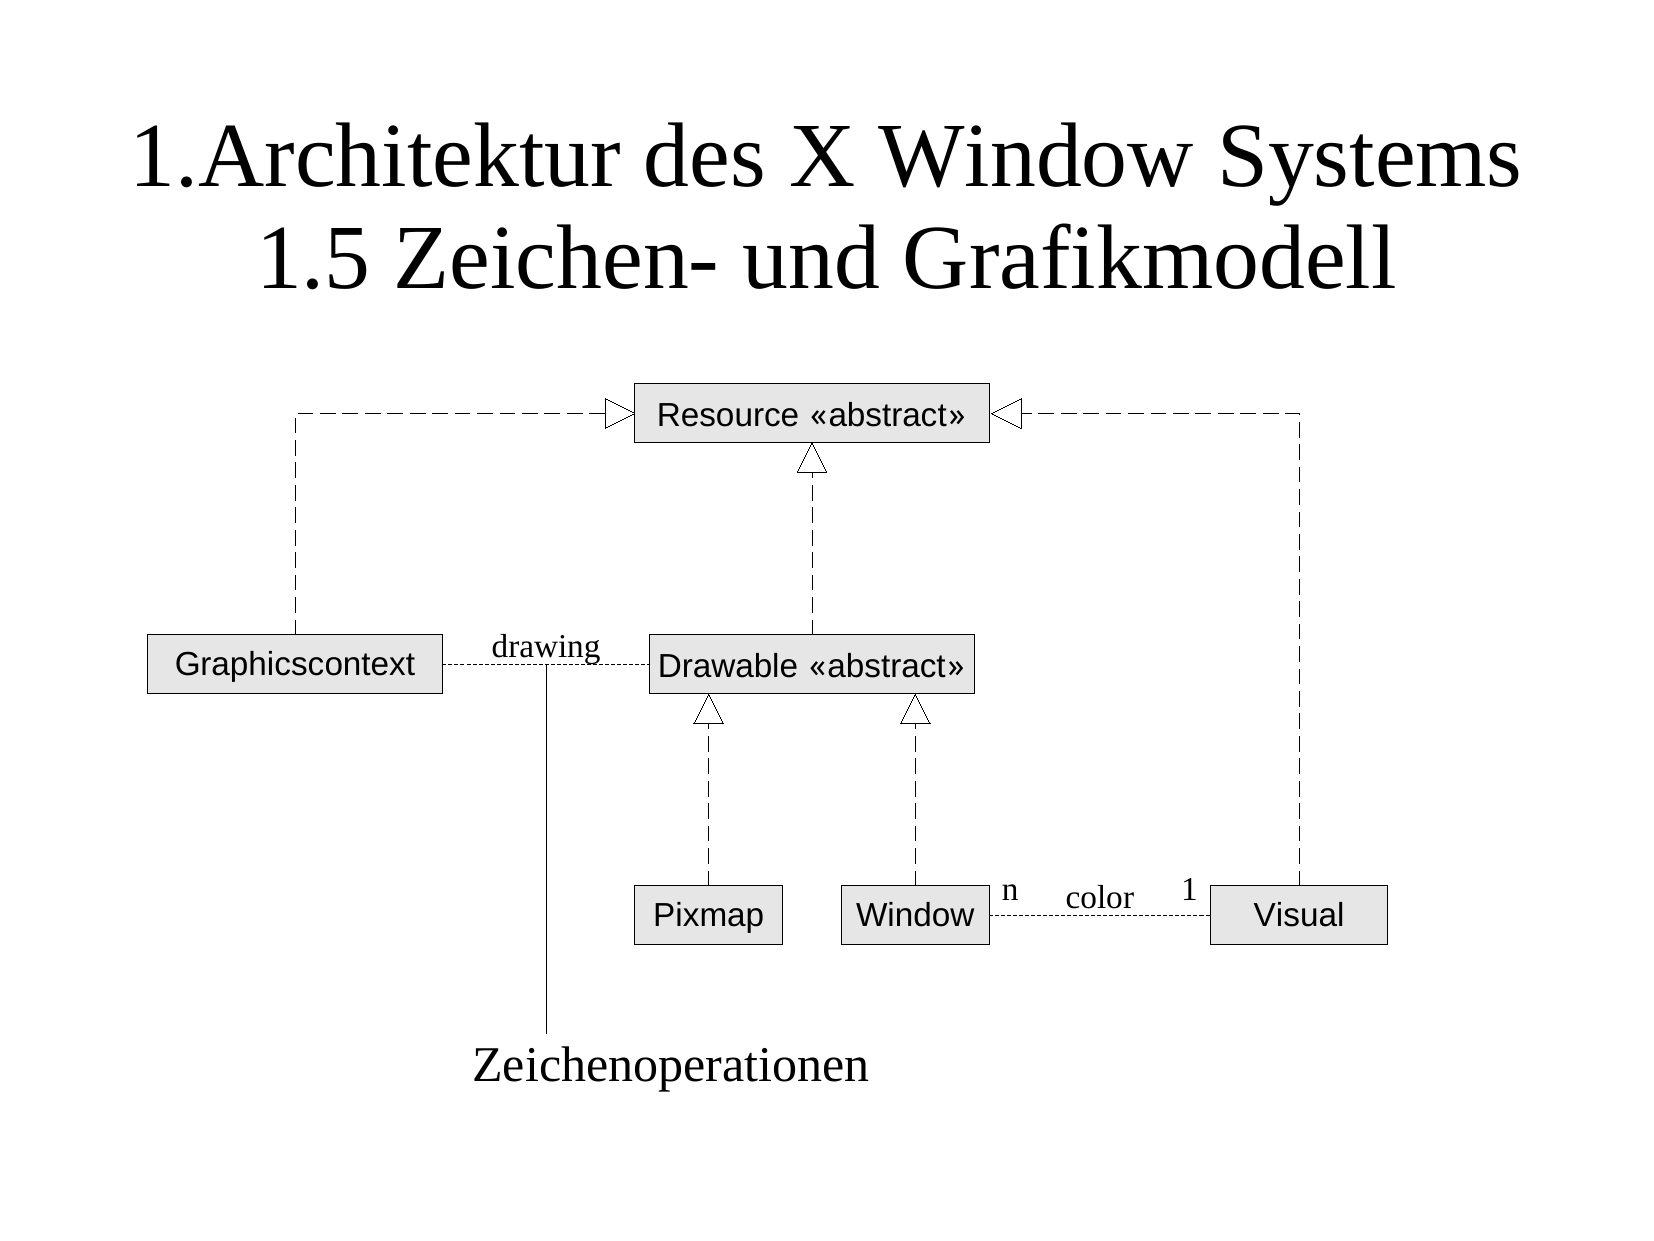

# 1.Architektur des X Window Systems 1.5 Zeichen- und Grafikmodell
Resource «abstract»
Graphicscontext
Drawable «abstract»
drawing
n
1
Window
Pixmap
Visual
color
Zeichenoperationen